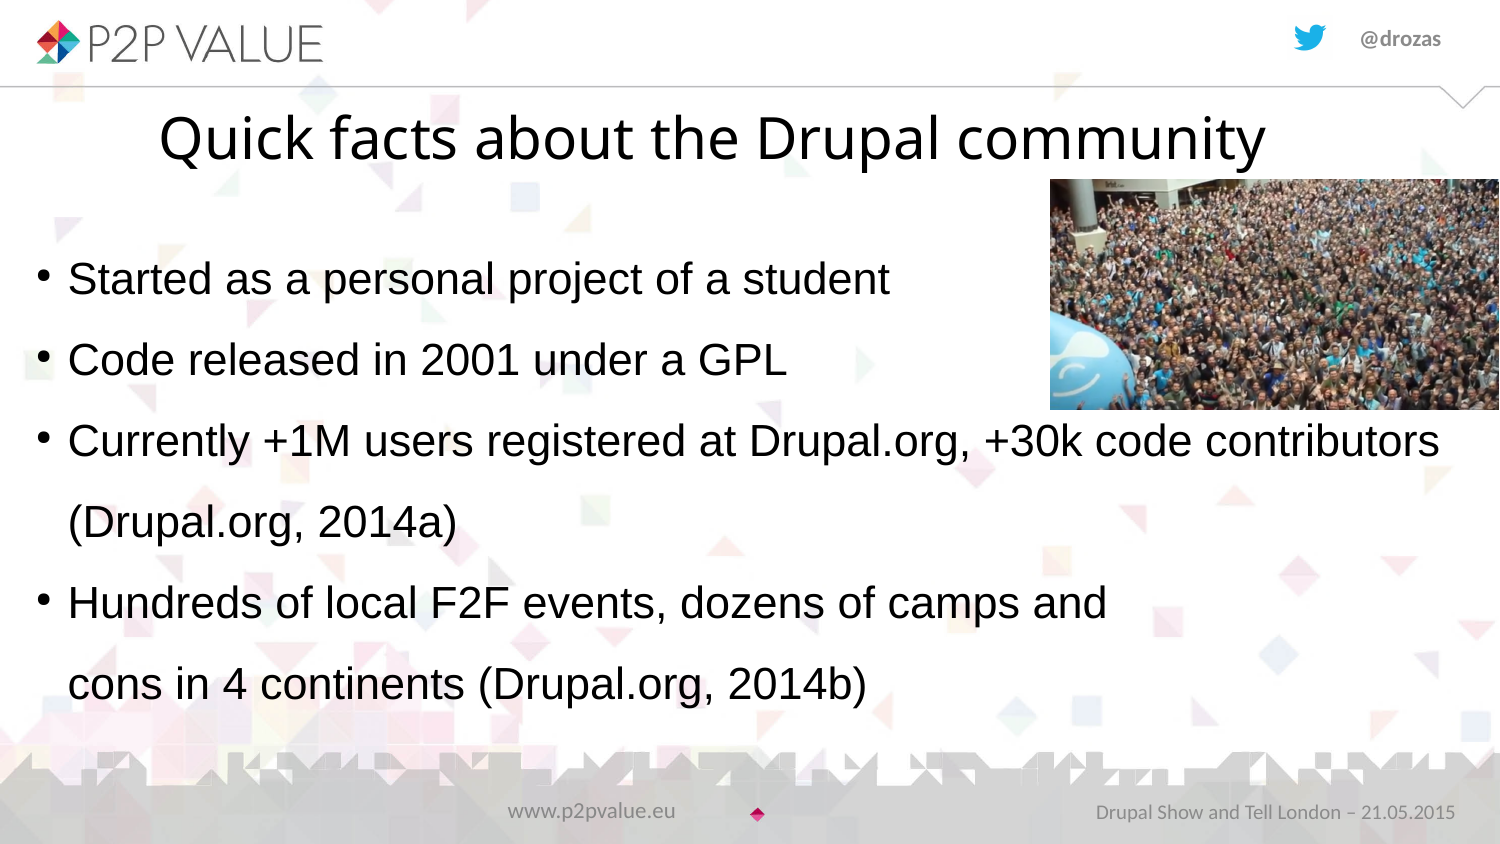

@drozas
# Quick facts about the Drupal community
Started as a personal project of a student
Code released in 2001 under a GPL
Currently +1M users registered at Drupal.org, +30k code contributors (Drupal.org, 2014a)
Hundreds of local F2F events, dozens of camps and
cons in 4 continents (Drupal.org, 2014b)
Drupal Show and Tell London – 21.05.2015
www.p2pvalue.eu